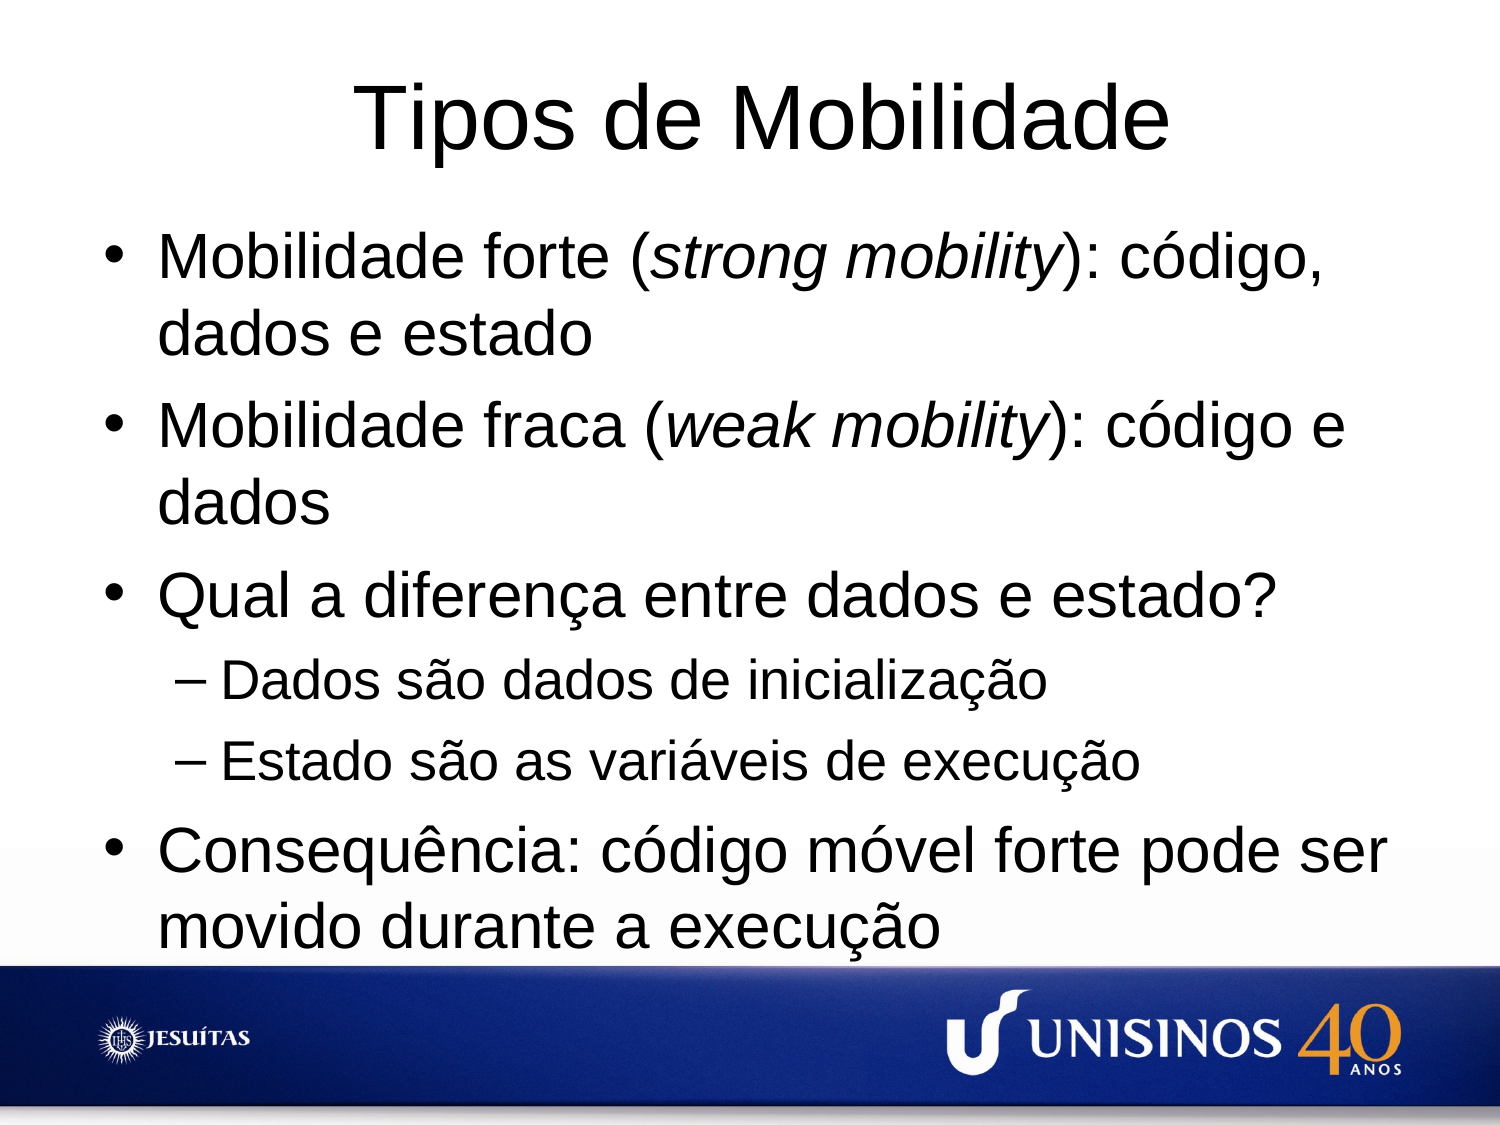

# Tipos de Mobilidade
Mobilidade forte (strong mobility): código, dados e estado
Mobilidade fraca (weak mobility): código e dados
Qual a diferença entre dados e estado?
Dados são dados de inicialização
Estado são as variáveis de execução
Consequência: código móvel forte pode ser movido durante a execução